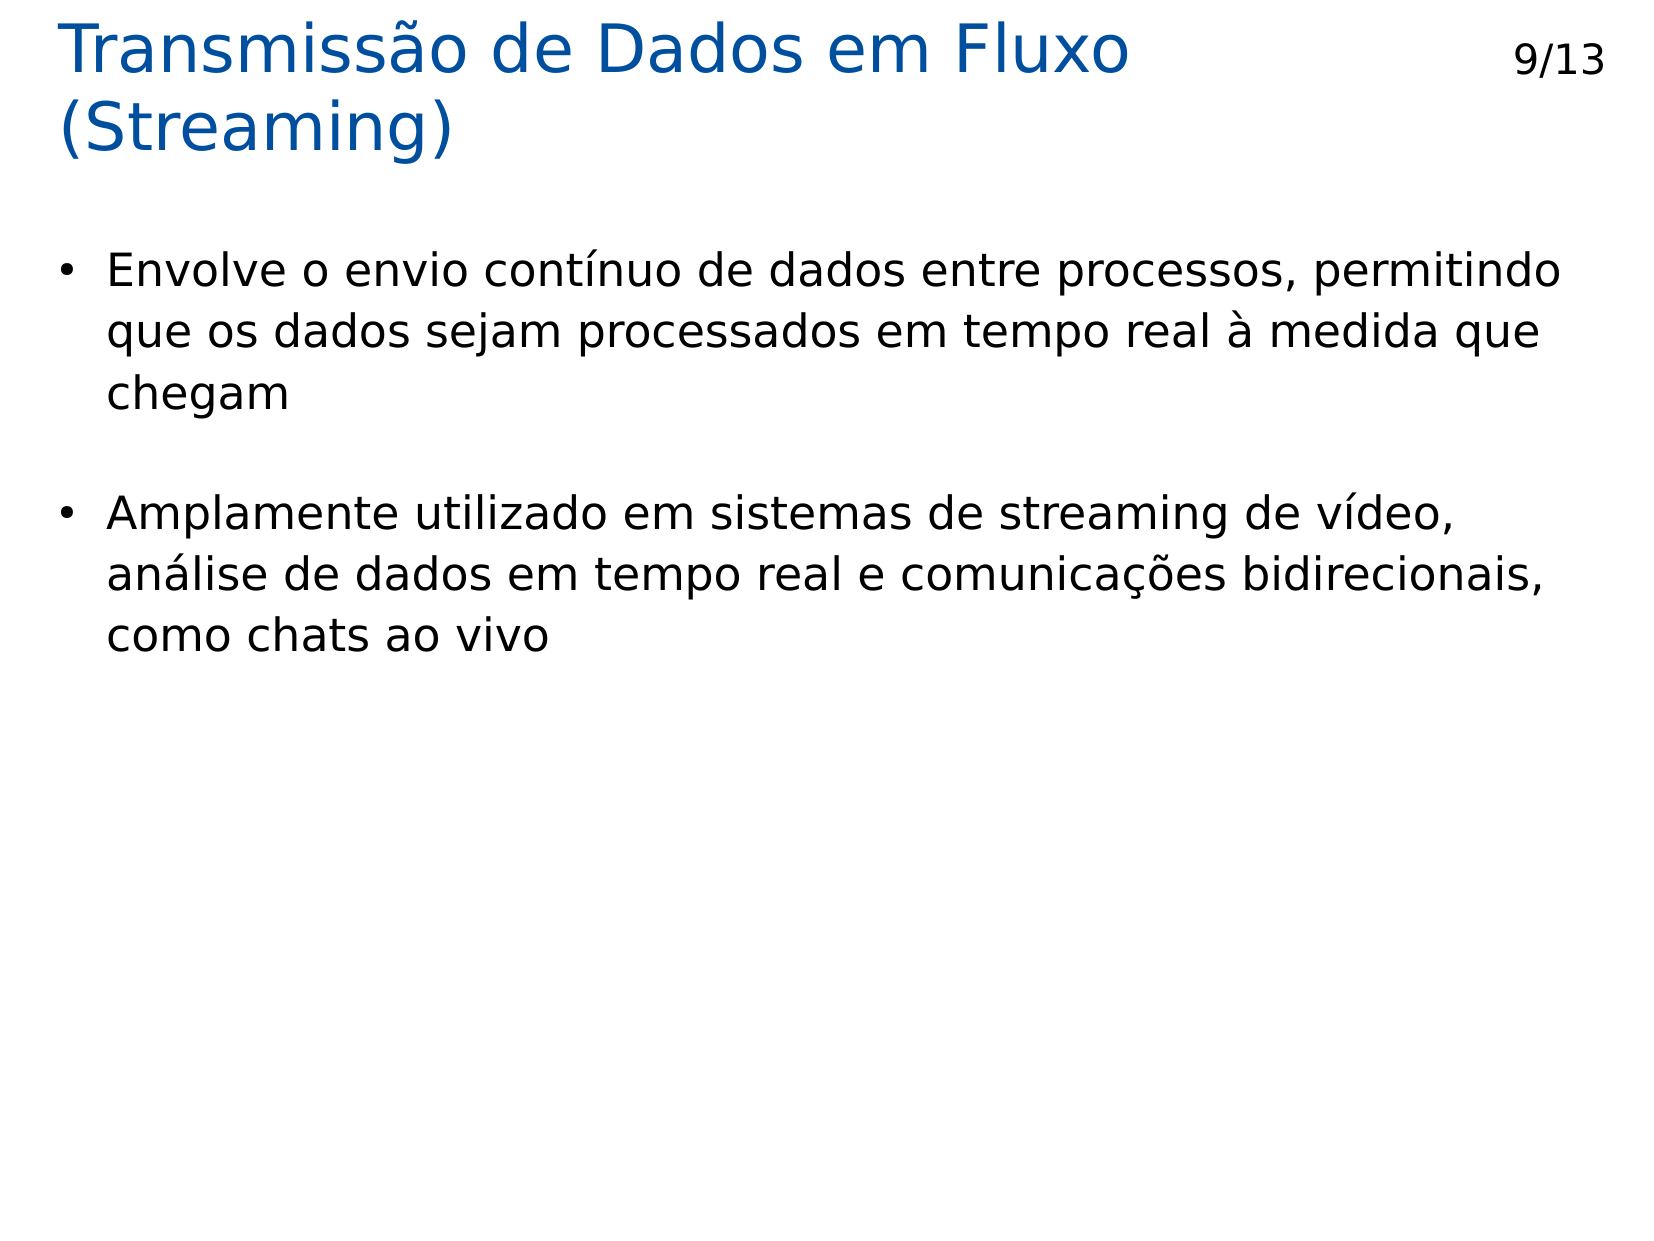

# Transmissão de Dados em Fluxo (Streaming)
9
Envolve o envio contínuo de dados entre processos, permitindo que os dados sejam processados em tempo real à medida que chegam
Amplamente utilizado em sistemas de streaming de vídeo, análise de dados em tempo real e comunicações bidirecionais, como chats ao vivo